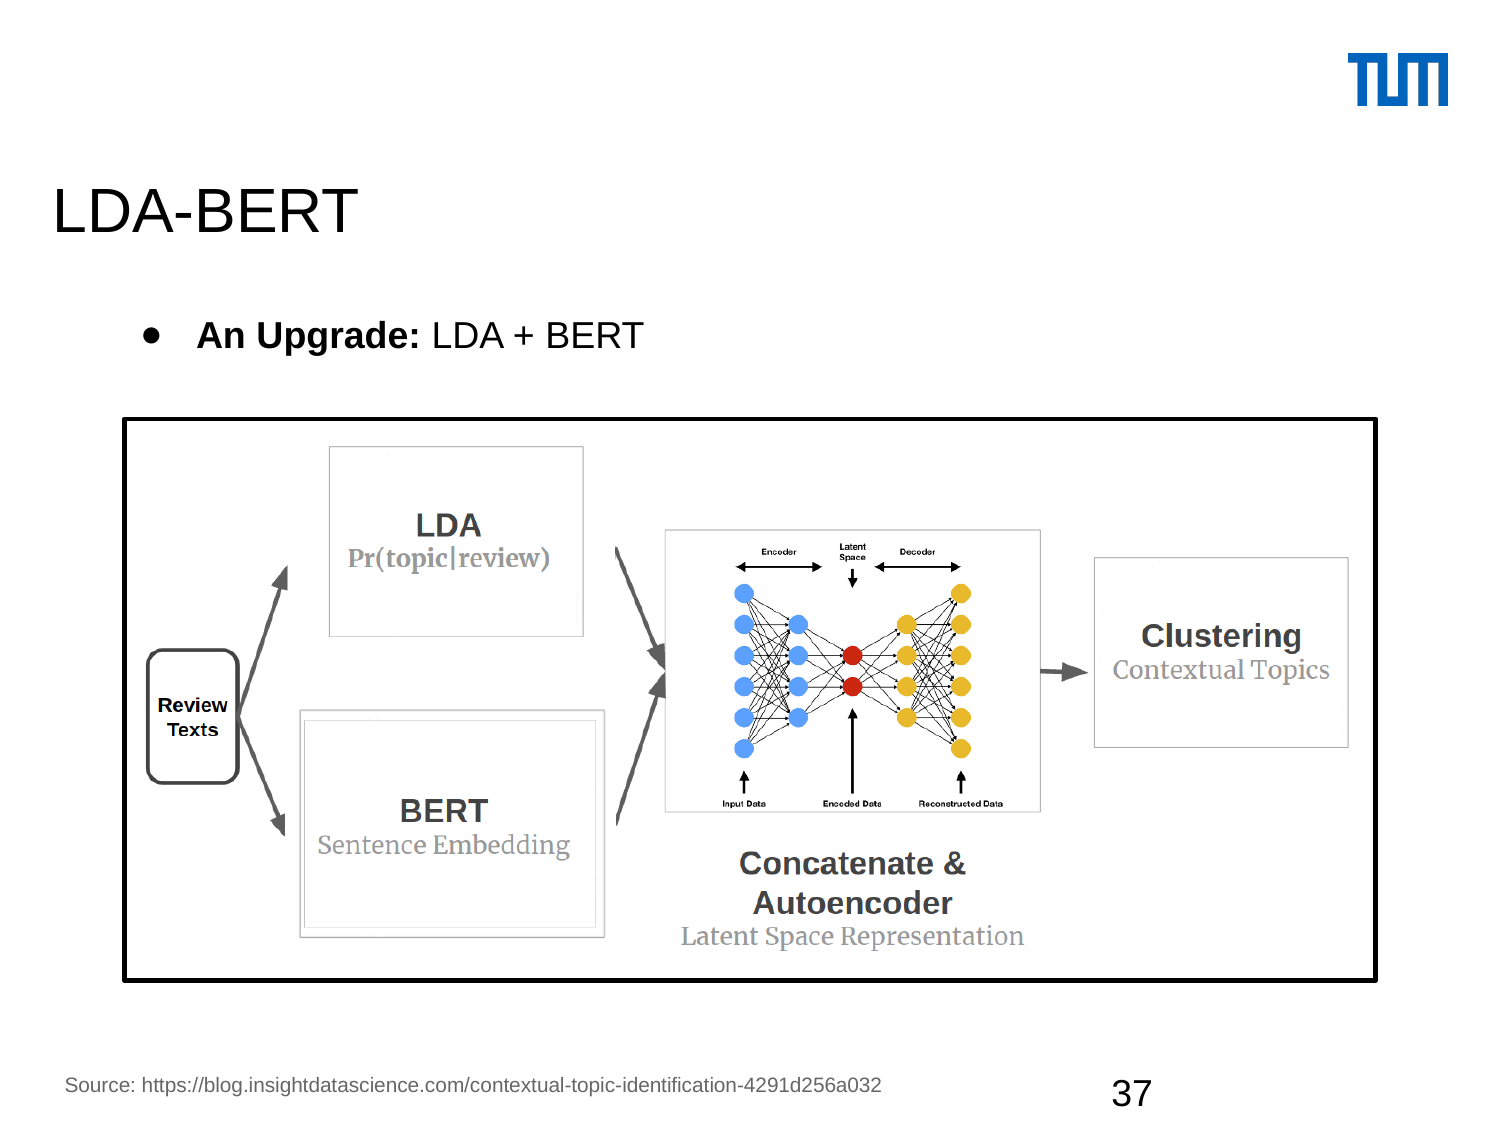

LDA-BERT
An Upgrade: LDA + BERT
Source: https://blog.insightdatascience.com/contextual-topic-identification-4291d256a032